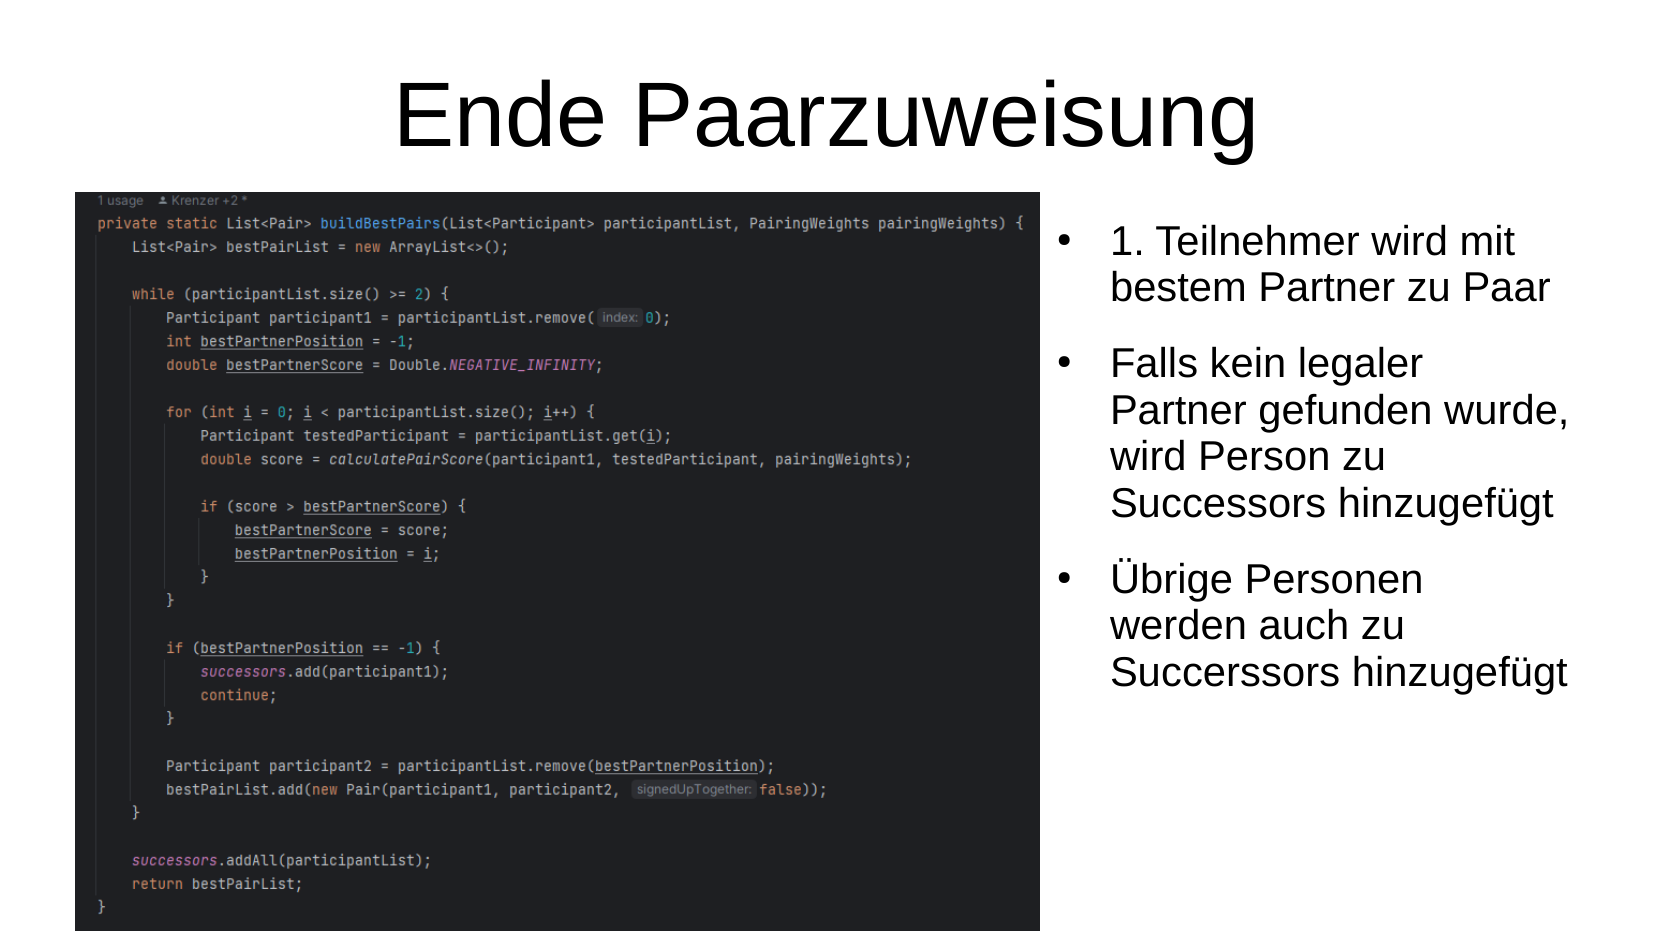

# Ende Paarzuweisung
1. Teilnehmer wird mit bestem Partner zu Paar
Falls kein legaler Partner gefunden wurde, wird Person zu Successors hinzugefügt
Übrige Personen werden auch zu Succerssors hinzugefügt